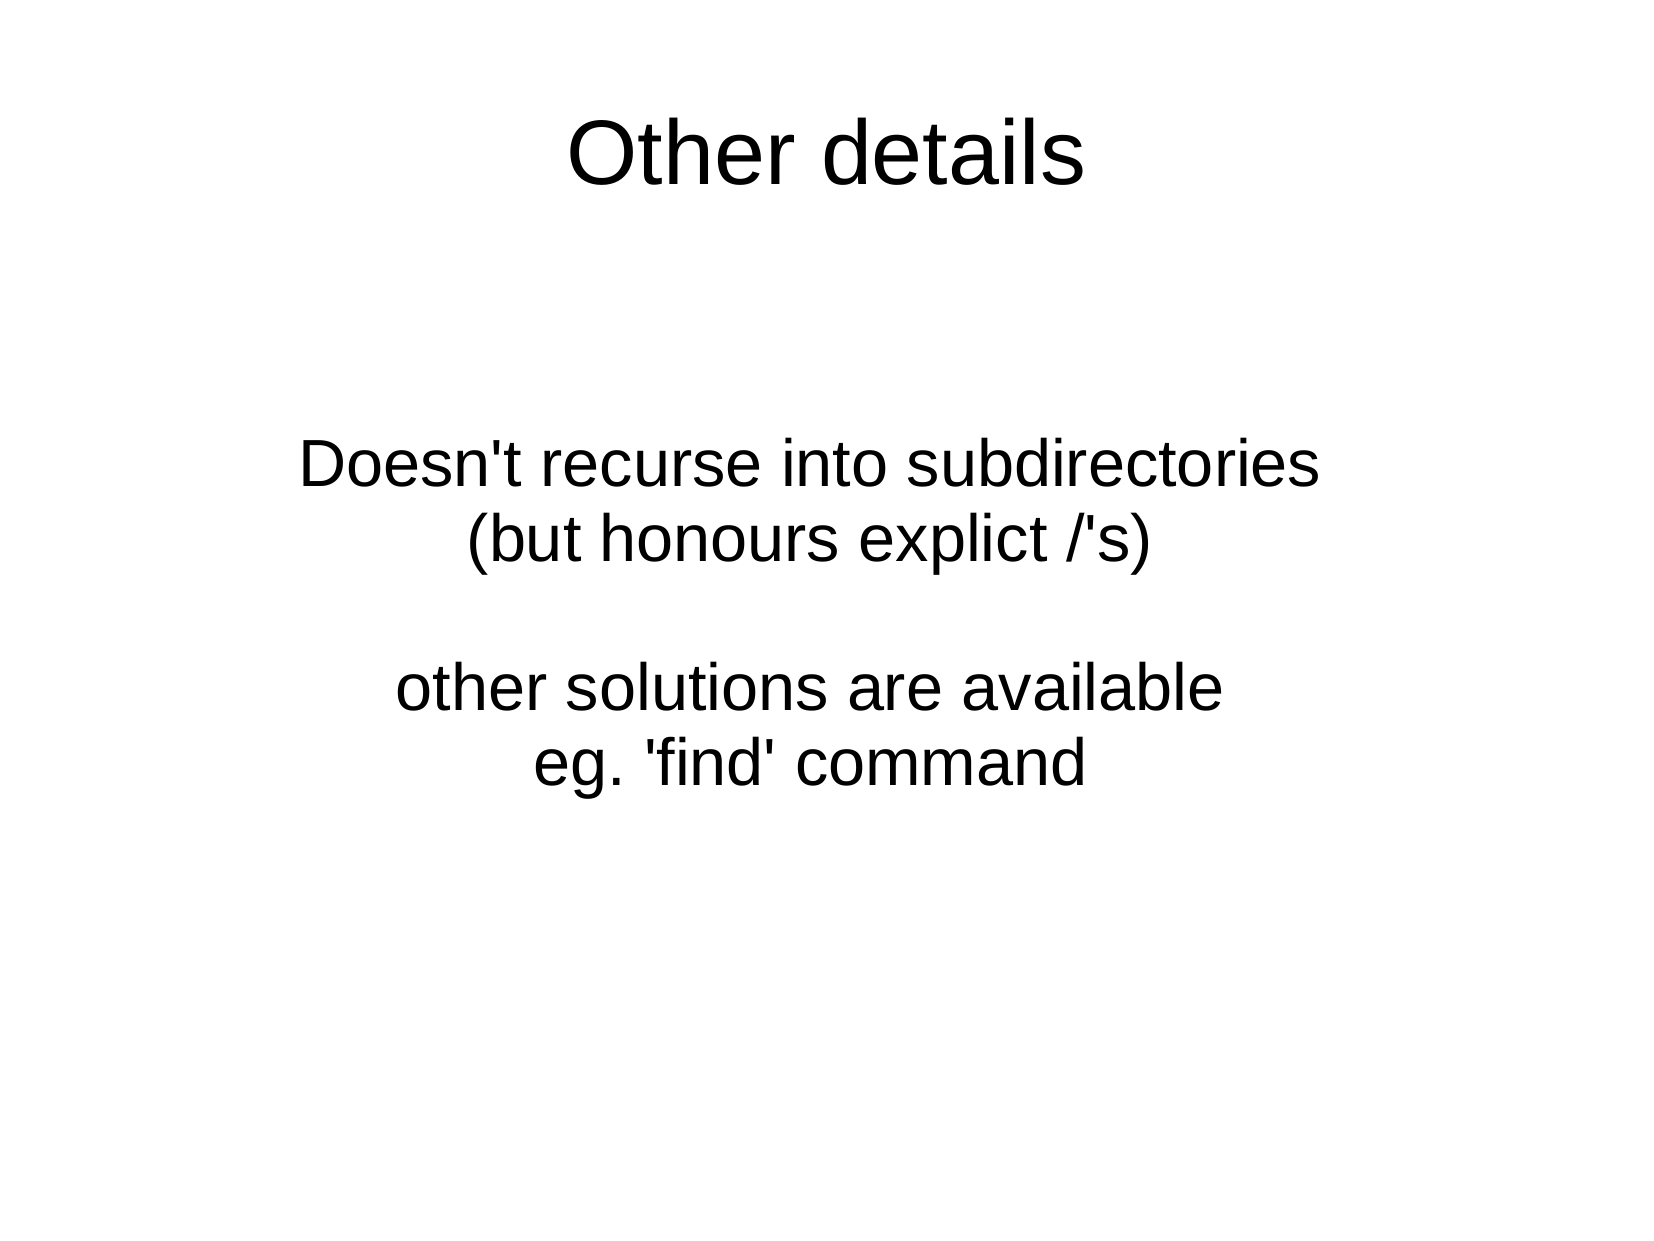

# Other details
Doesn't recurse into subdirectories
(but honours explict /'s)
other solutions are available
eg. 'find' command